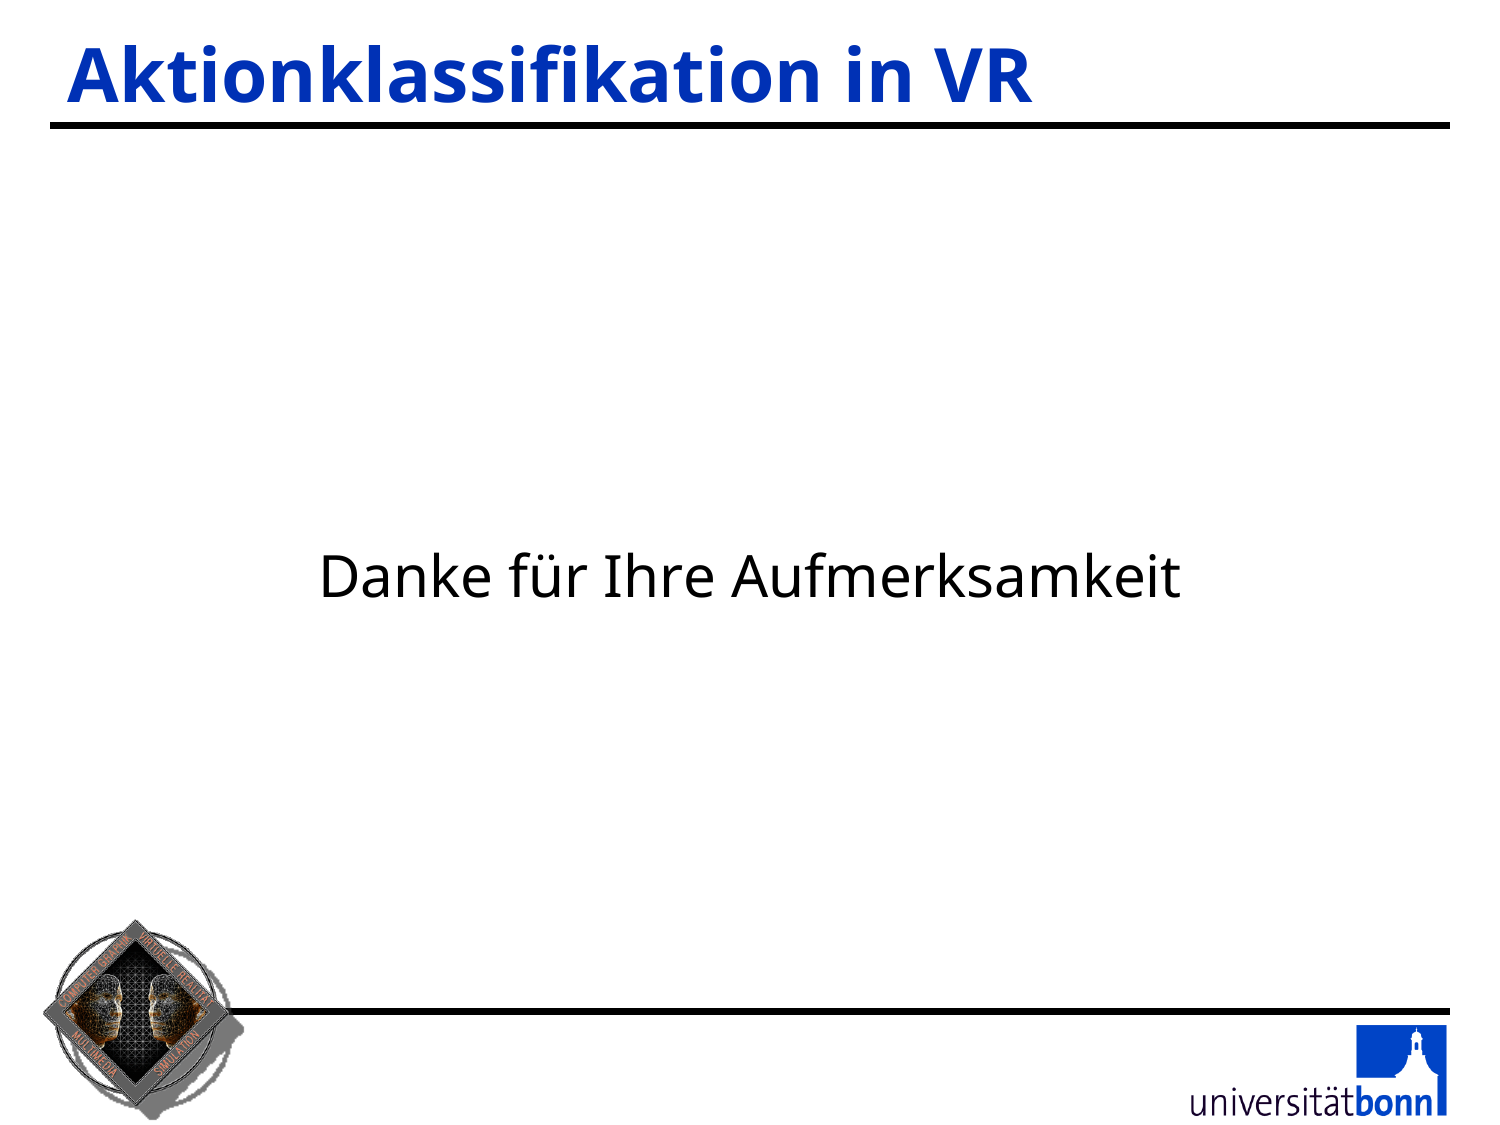

# Aktionklassifikation in VR
Danke für Ihre Aufmerksamkeit